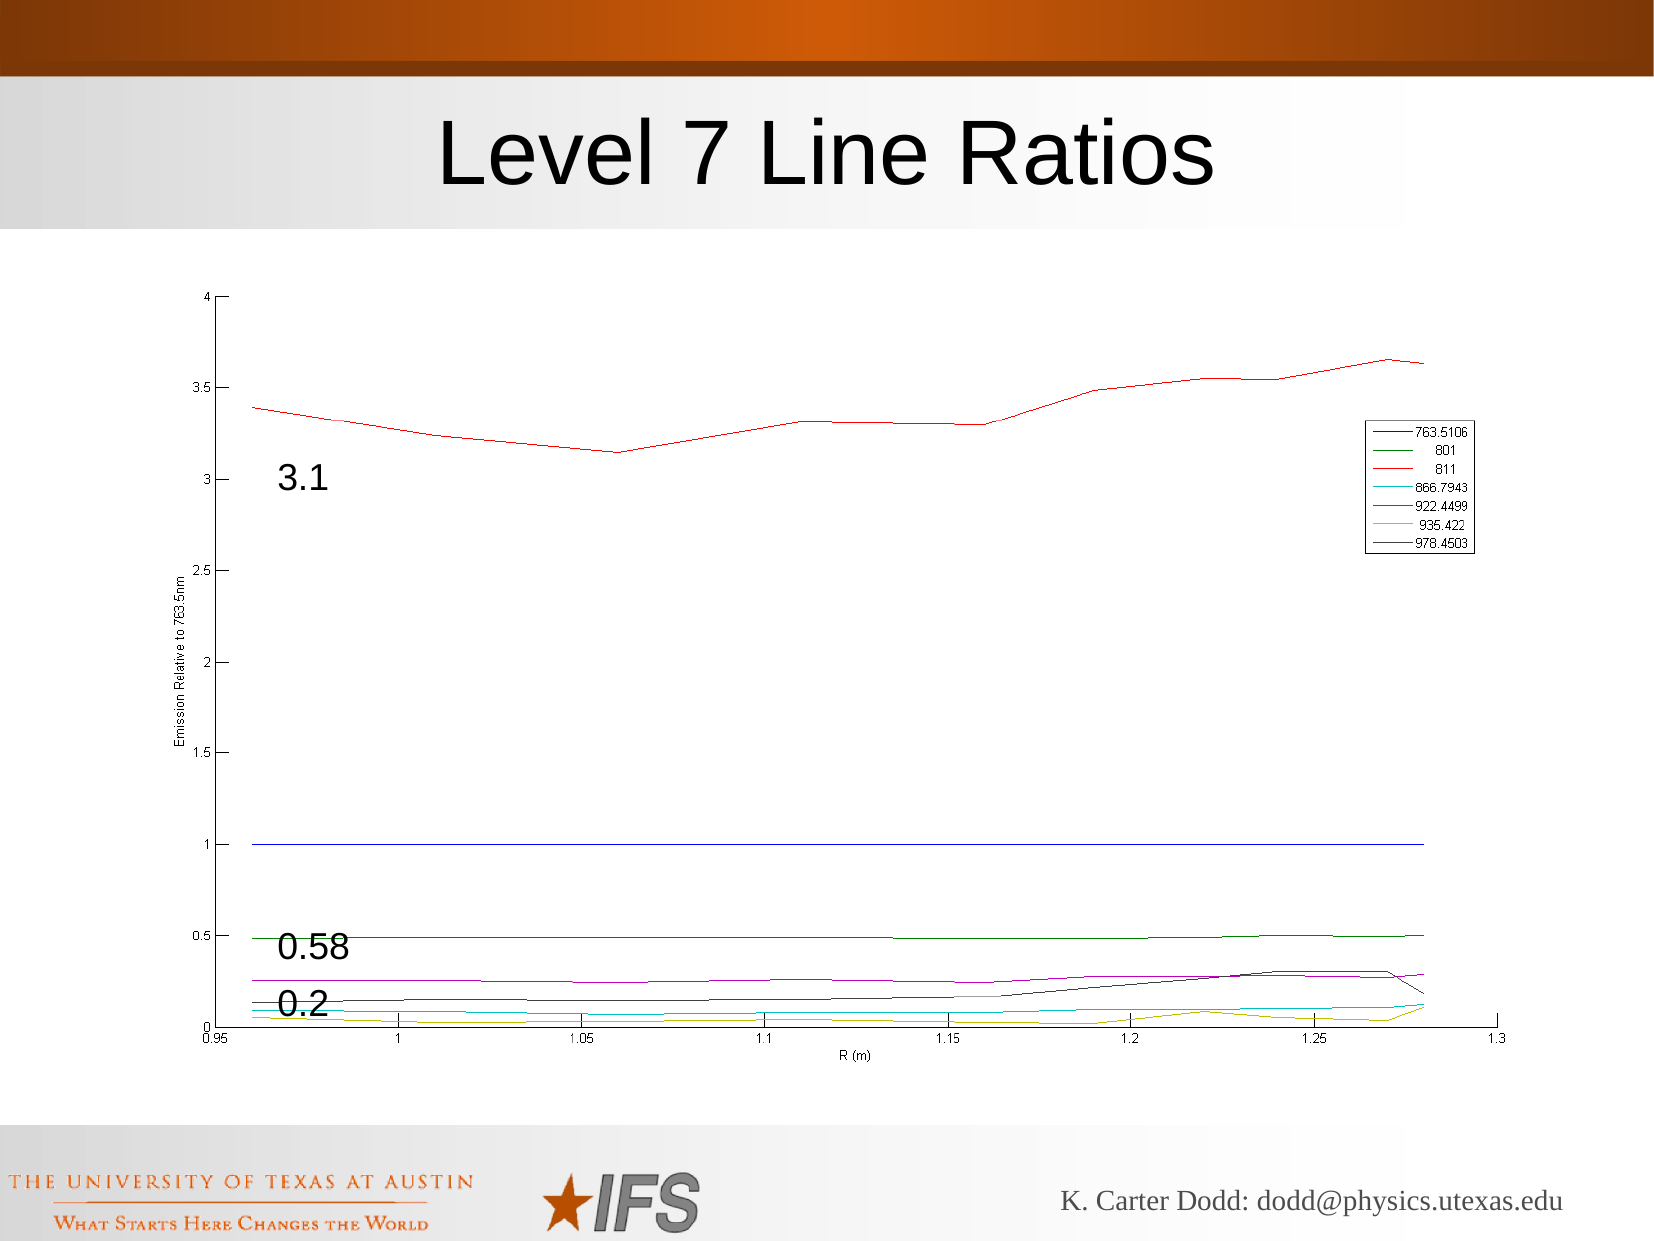

# Level 7 Line Ratios
3.1
0.58
0.2